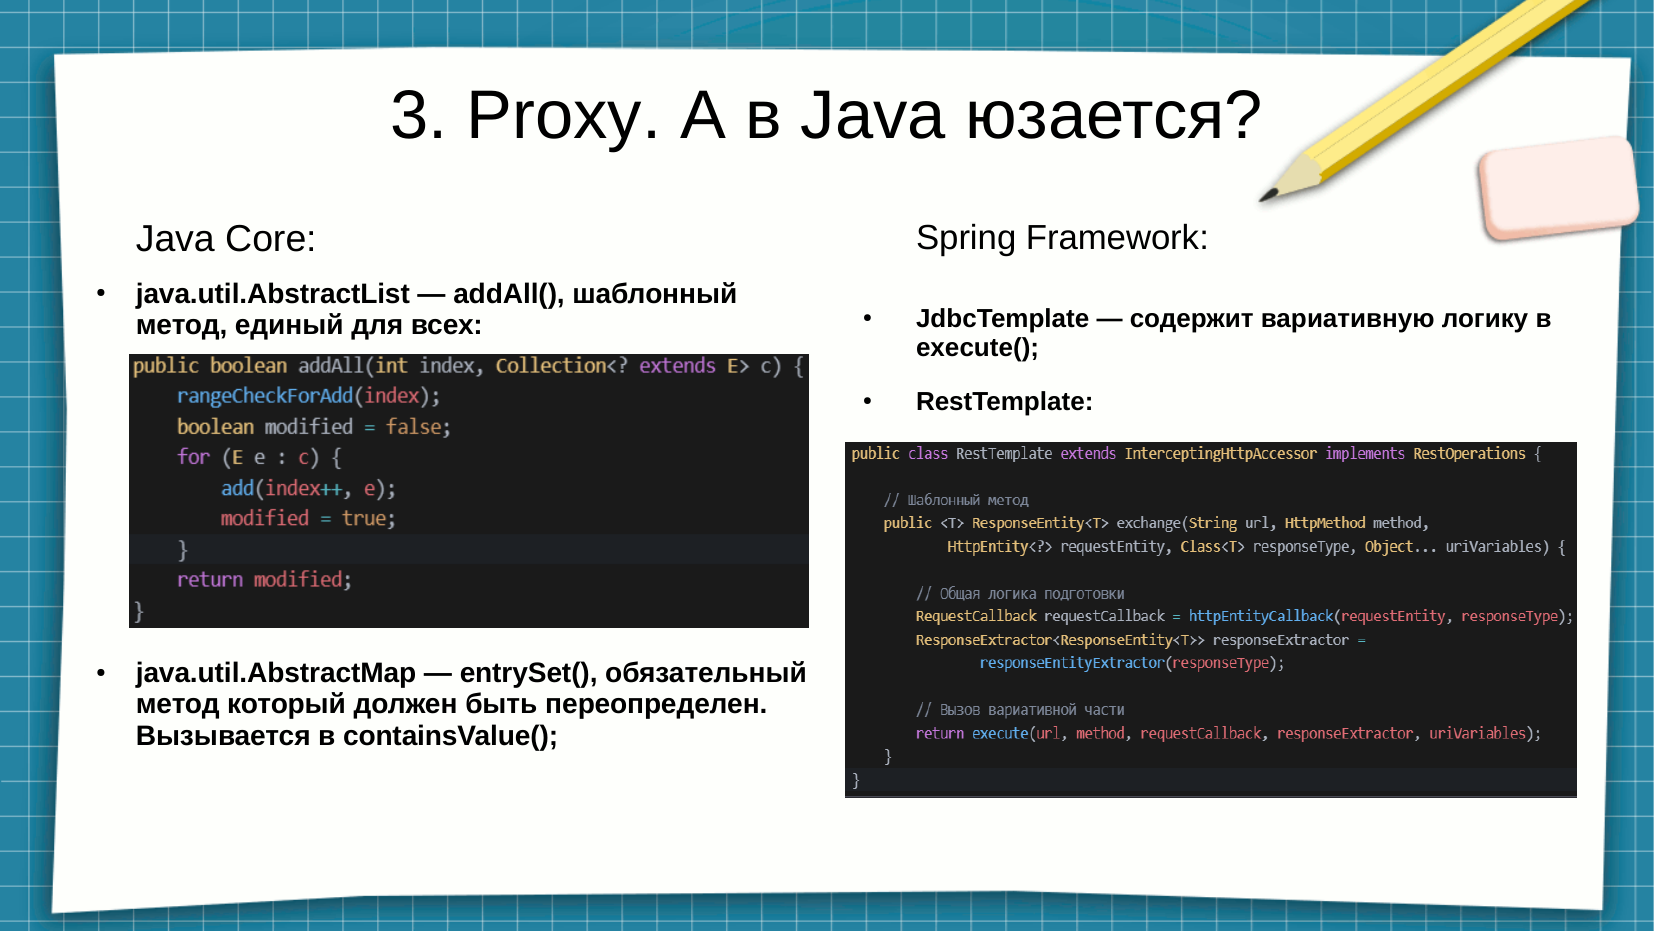

# 3. Proxy. А в Java юзается?
Java Core:
java.util.AbstractList — addAll(), шаблонный метод, единый для всех:
java.util.AbstractMap — entrySet(), обязательный метод который должен быть переопределен. Вызывается в containsValue();
Spring Framework:
JdbcTemplate — содержит вариативную логику в execute();
RestTemplate: